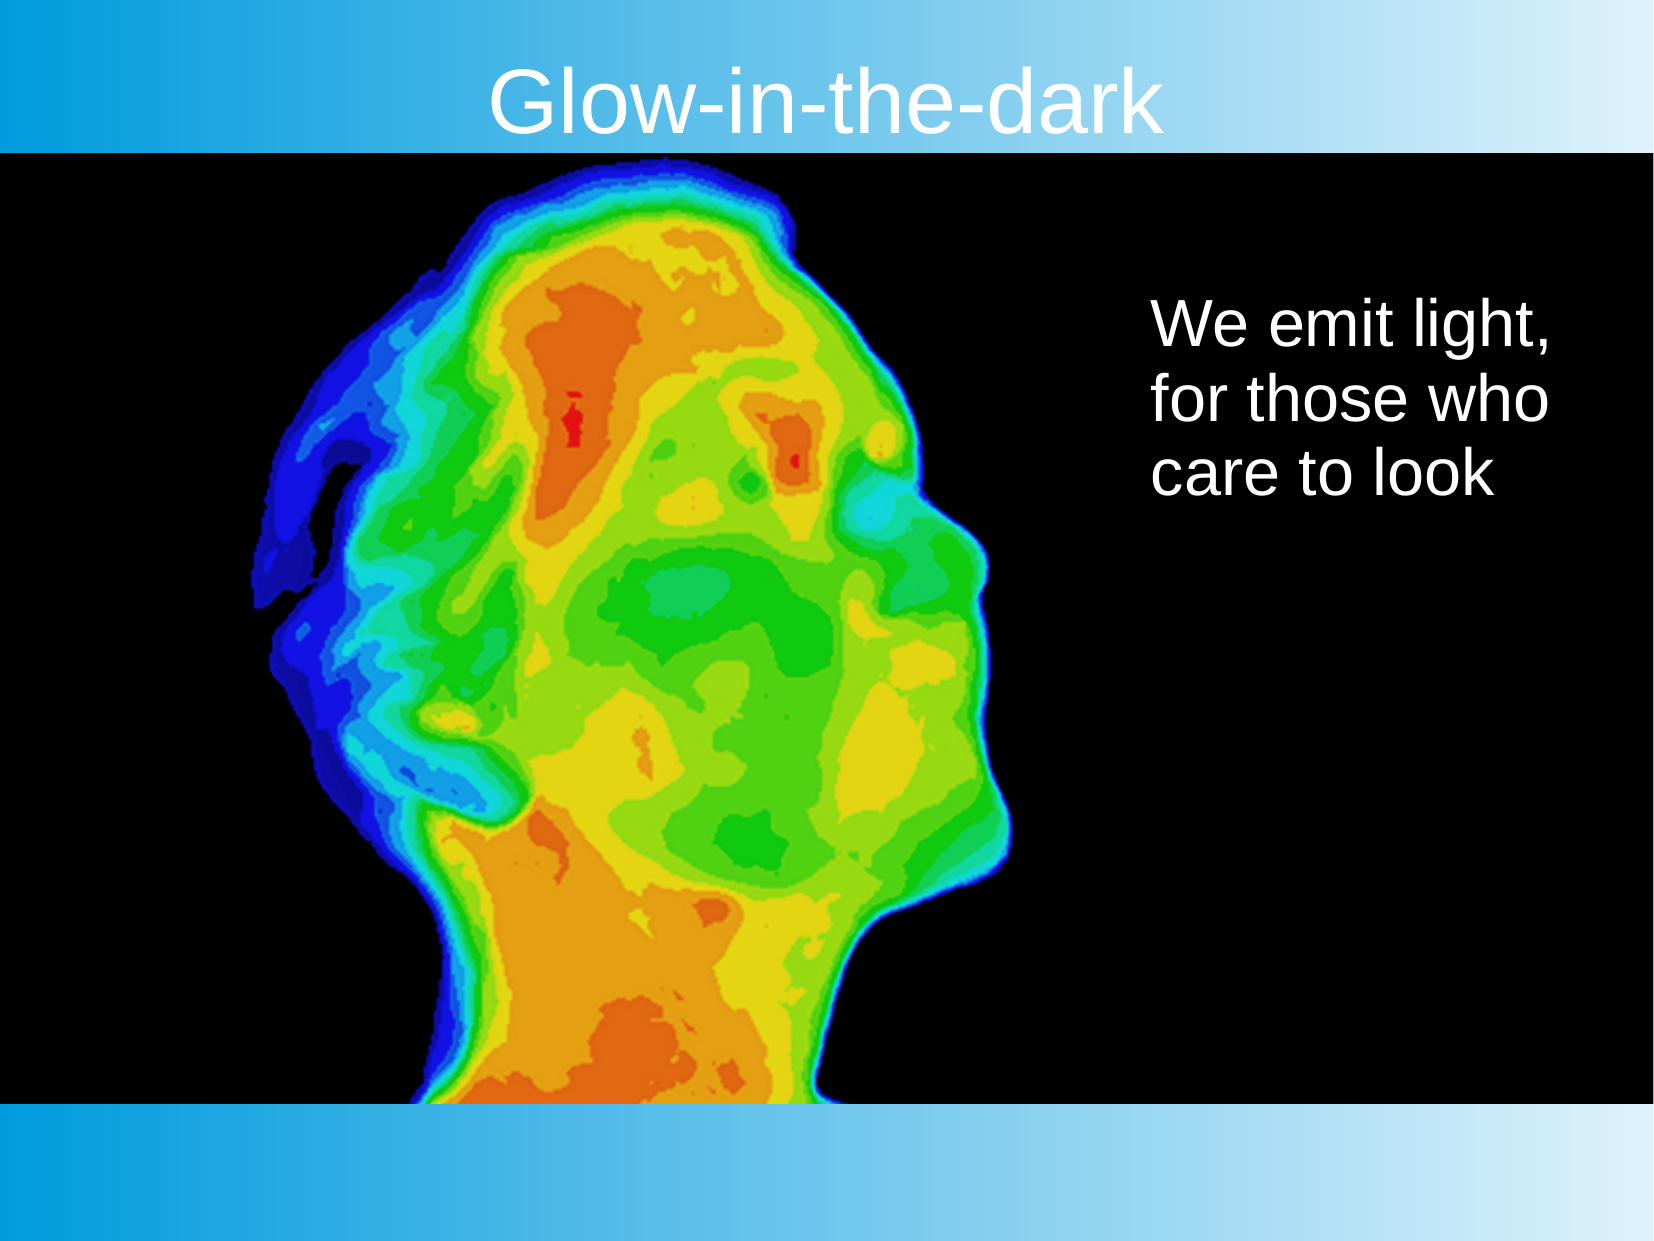

# Glow-in-the-dark
We emit light, for those who care to look